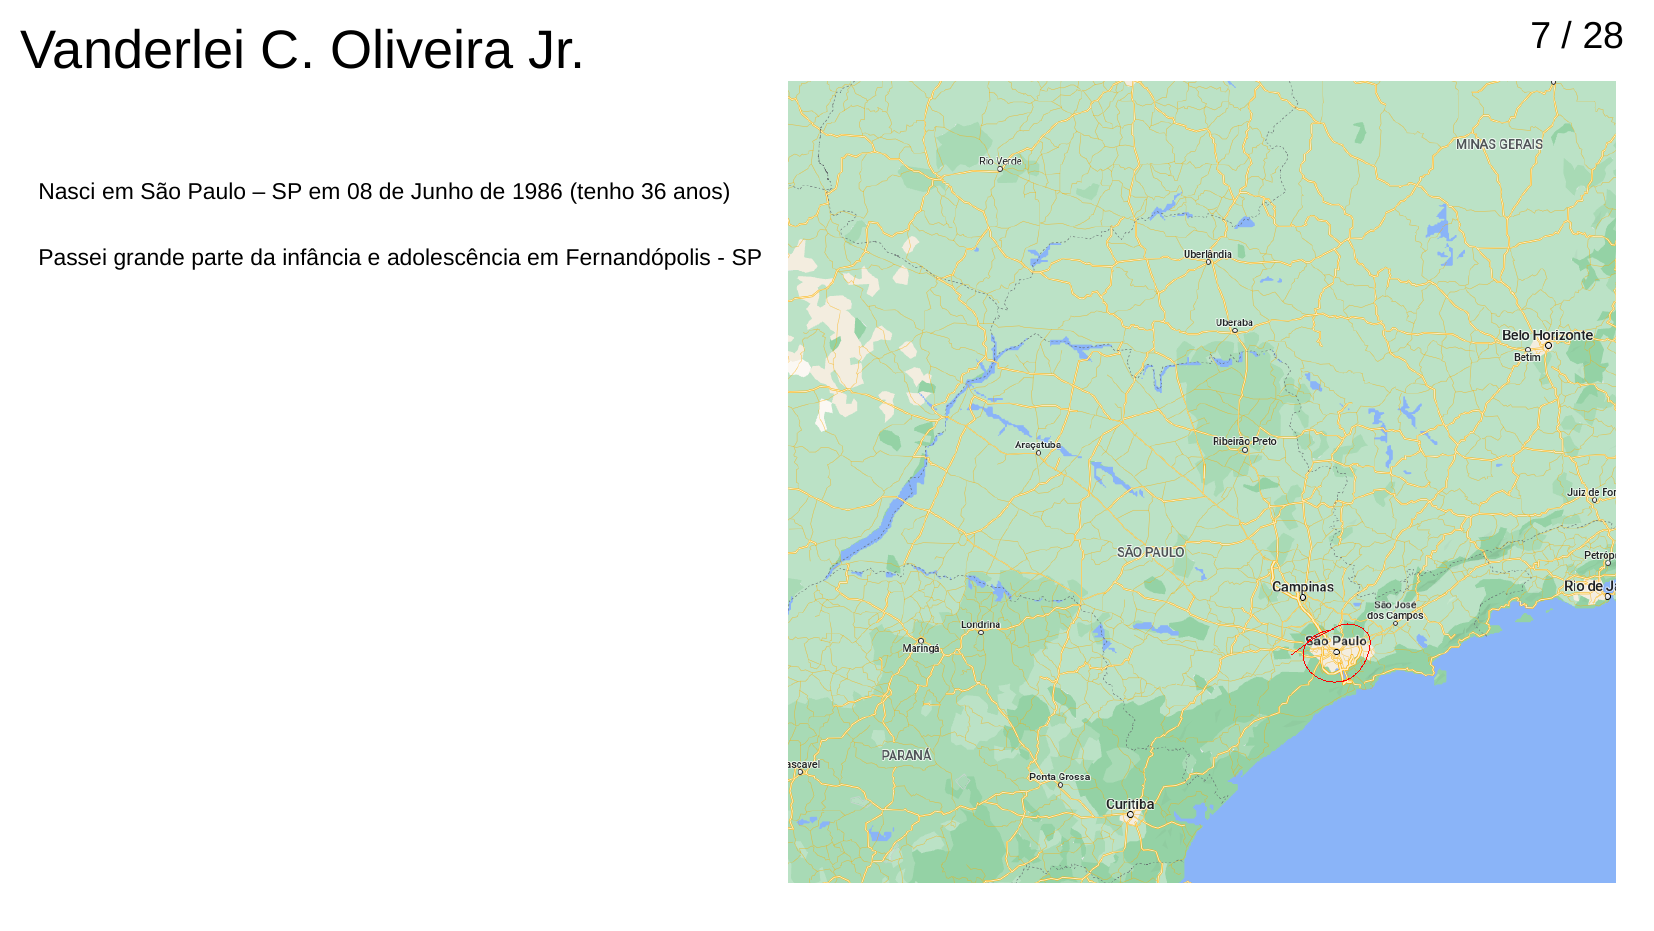

4 / 28
Vanderlei C. Oliveira Jr.
Nasci em São Paulo – SP em 08 de Junho de 1986 (tenho 36 anos)
Passei grande parte da infância e adolescência em Fernandópolis - SP